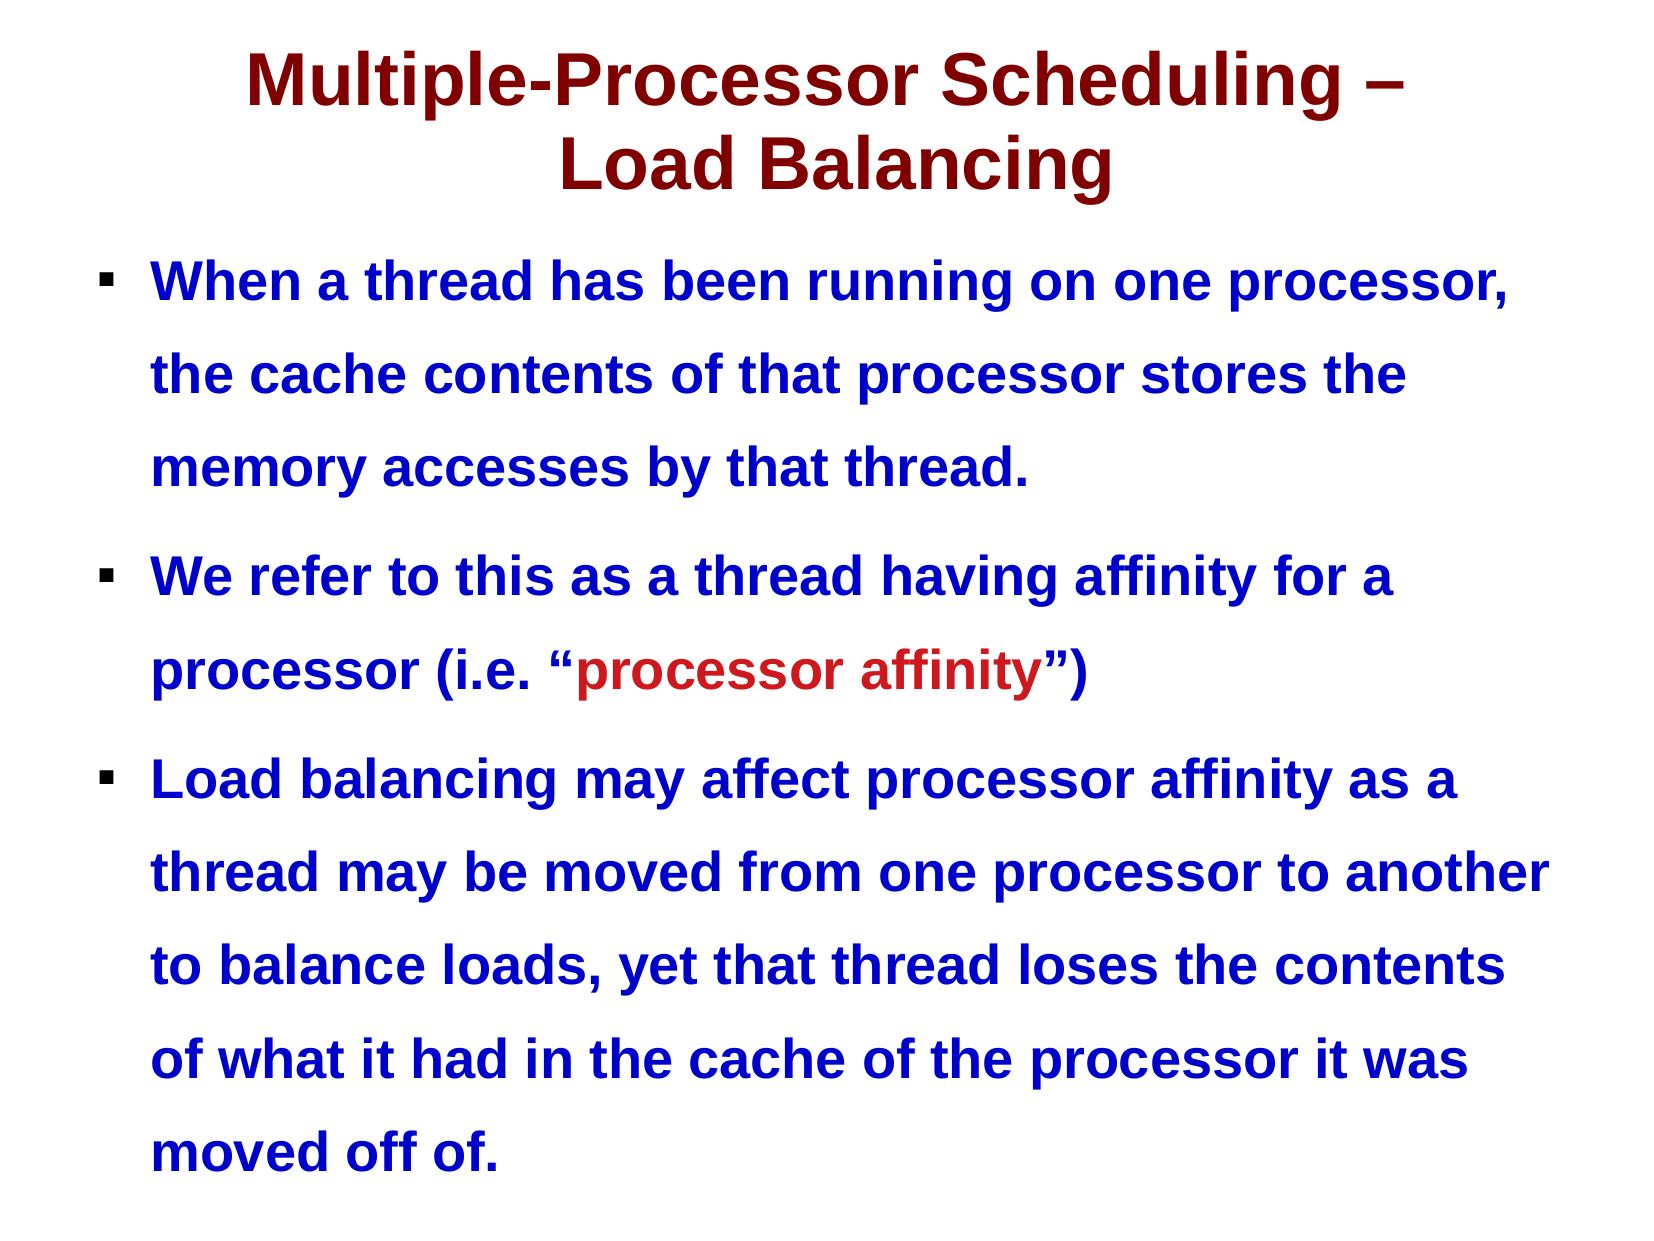

# Multiple-Processor Scheduling – Load Balancing
When a thread has been running on one processor, the cache contents of that processor stores the memory accesses by that thread.
We refer to this as a thread having affinity for a processor (i.e. “processor affinity”)
Load balancing may affect processor affinity as a thread may be moved from one processor to another to balance loads, yet that thread loses the contents of what it had in the cache of the processor it was moved off of.